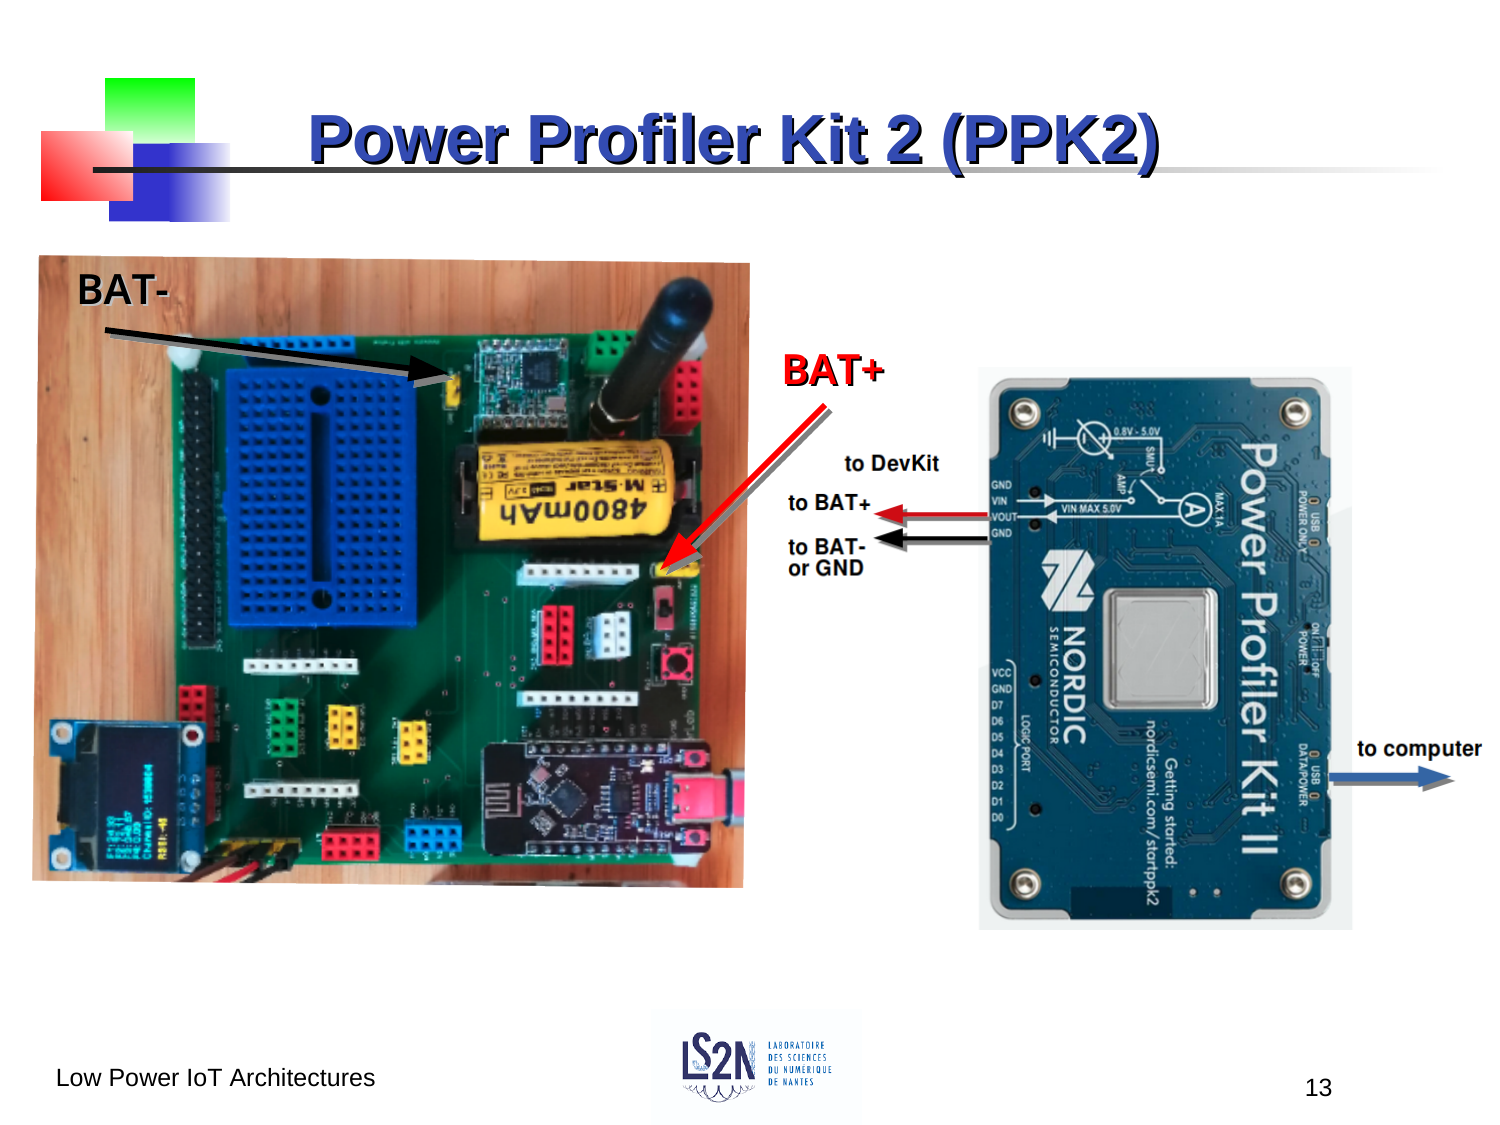

# Power Profiler Kit 2 (PPK2)
BAT-
BAT+
13